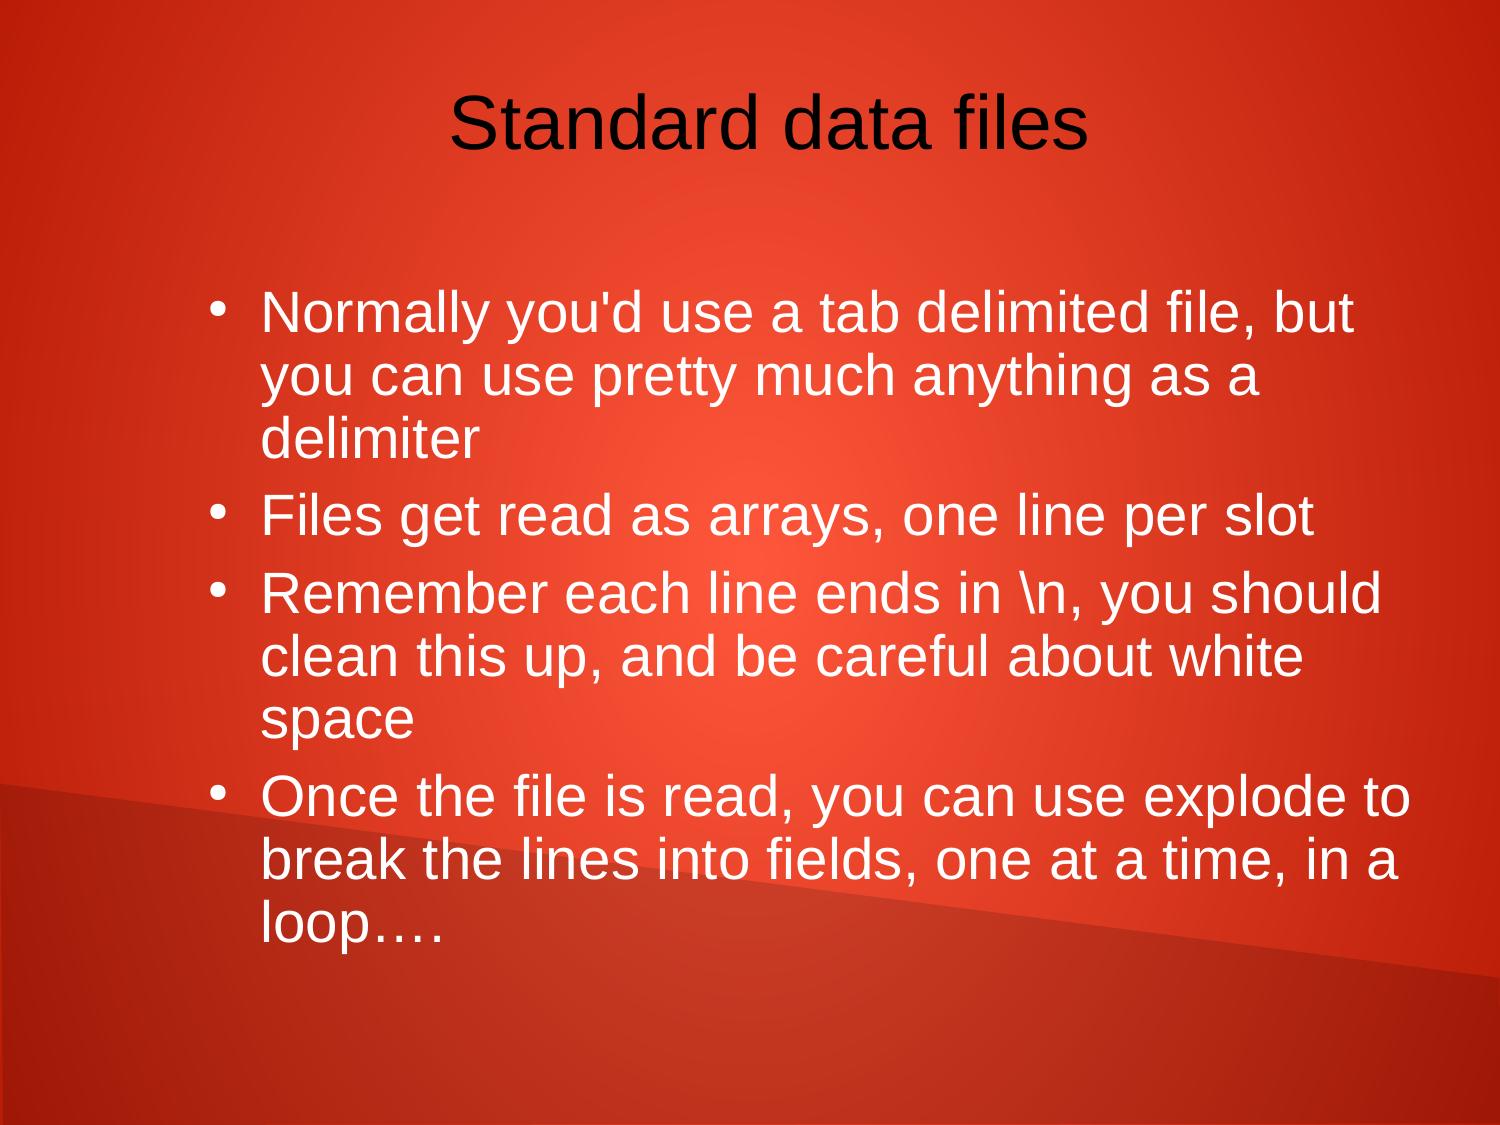

# Standard data files
Normally you'd use a tab delimited file, but you can use pretty much anything as a delimiter
Files get read as arrays, one line per slot
Remember each line ends in \n, you should clean this up, and be careful about white space
Once the file is read, you can use explode to break the lines into fields, one at a time, in a loop….